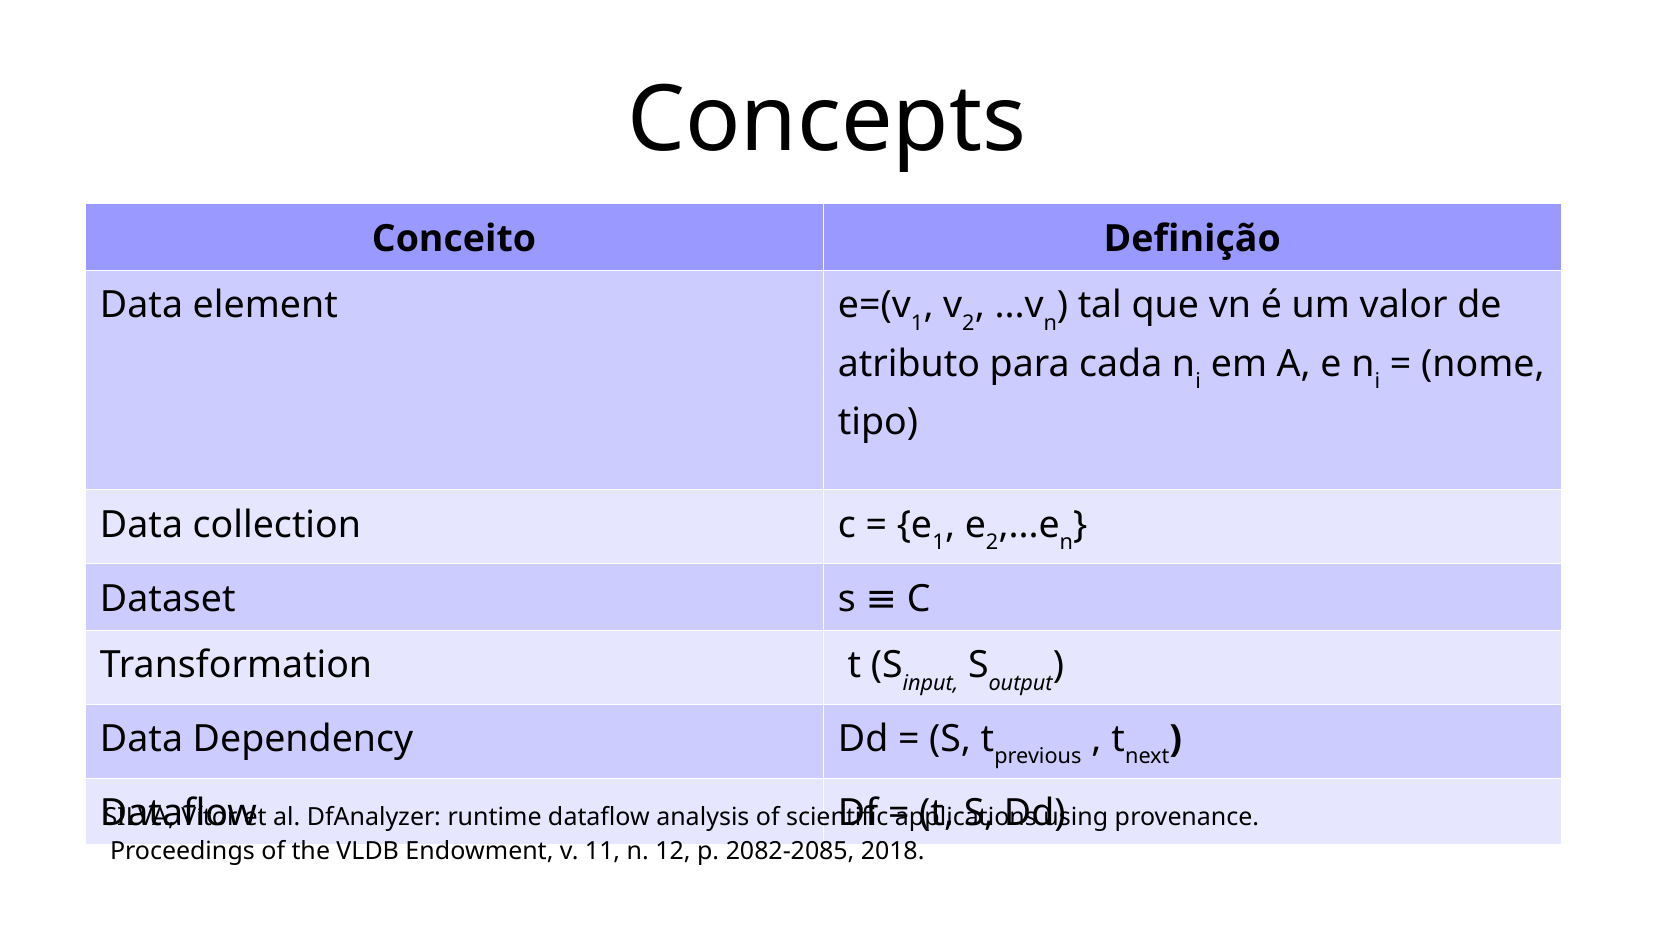

# Concepts
| Conceito | Definição |
| --- | --- |
| Data element | e=(v1, v2, ...vn) tal que vn é um valor de atributo para cada ni em A, e ni = (nome, tipo) |
| Data collection | c = {e1, e2,...en} |
| Dataset | s ≡ C |
| Transformation | t (Sinput, Soutput) |
| Data Dependency | Dd = (S, tprevious , tnext) |
| Dataflow | Df = (t, S, Dd) |
SILVA, Vítor et al. DfAnalyzer: runtime dataflow analysis of scientific applications using provenance.
 Proceedings of the VLDB Endowment, v. 11, n. 12, p. 2082-2085, 2018.